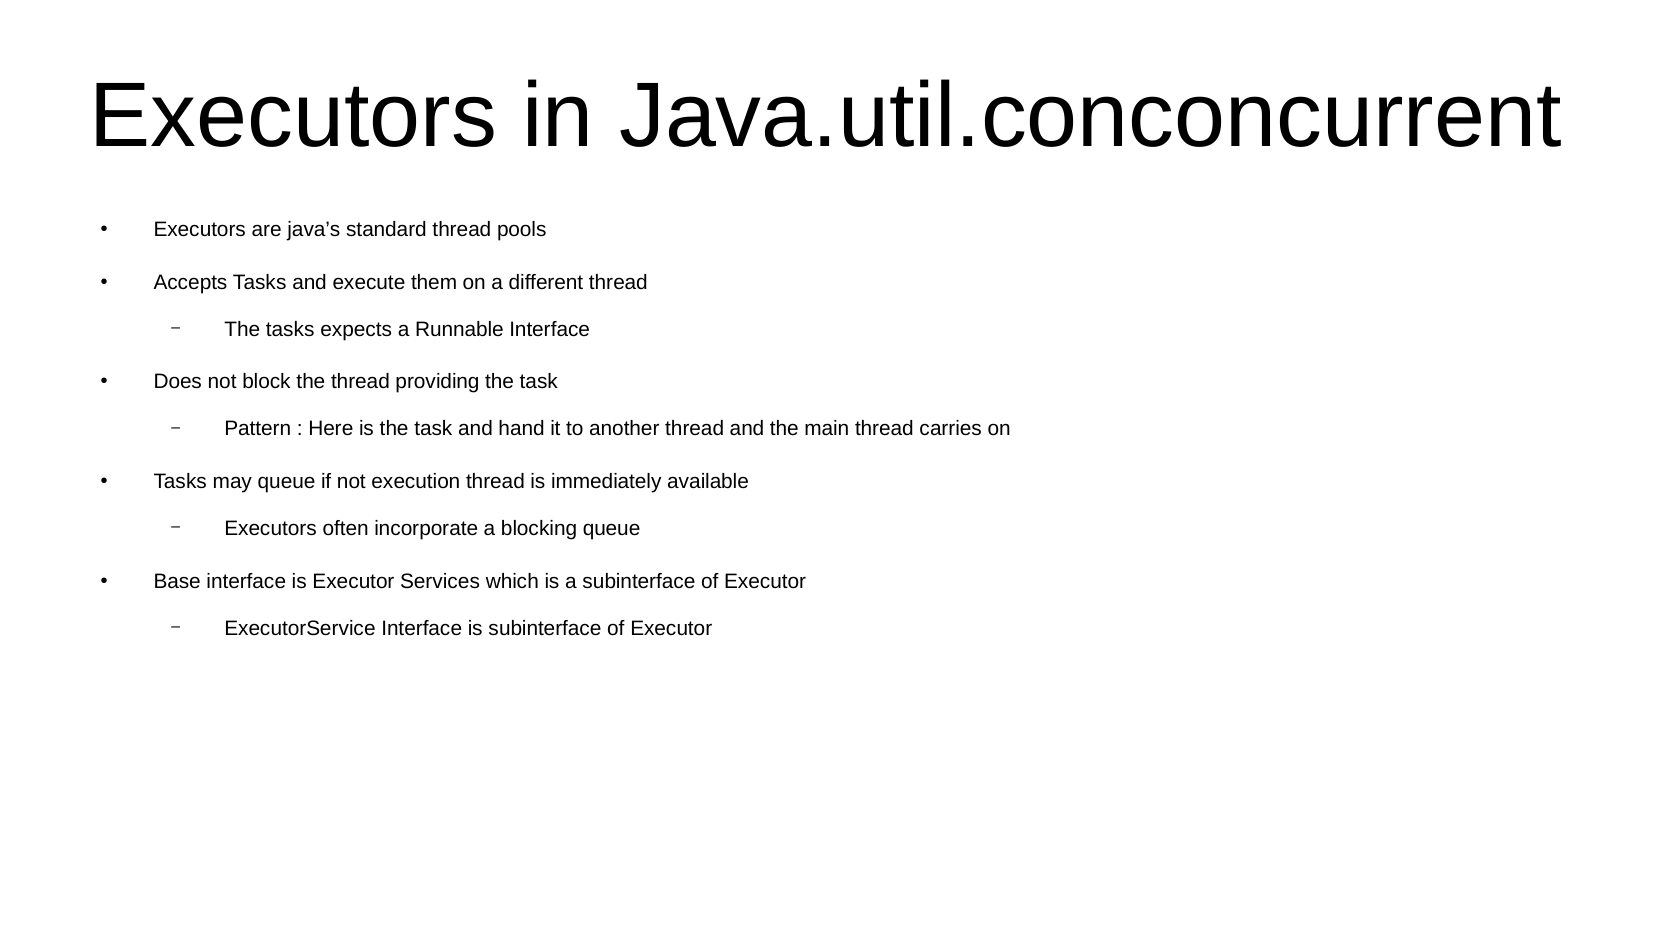

# Executors in Java.util.conconcurrent
Executors are java’s standard thread pools
Accepts Tasks and execute them on a different thread
The tasks expects a Runnable Interface
Does not block the thread providing the task
Pattern : Here is the task and hand it to another thread and the main thread carries on
Tasks may queue if not execution thread is immediately available
Executors often incorporate a blocking queue
Base interface is Executor Services which is a subinterface of Executor
ExecutorService Interface is subinterface of Executor